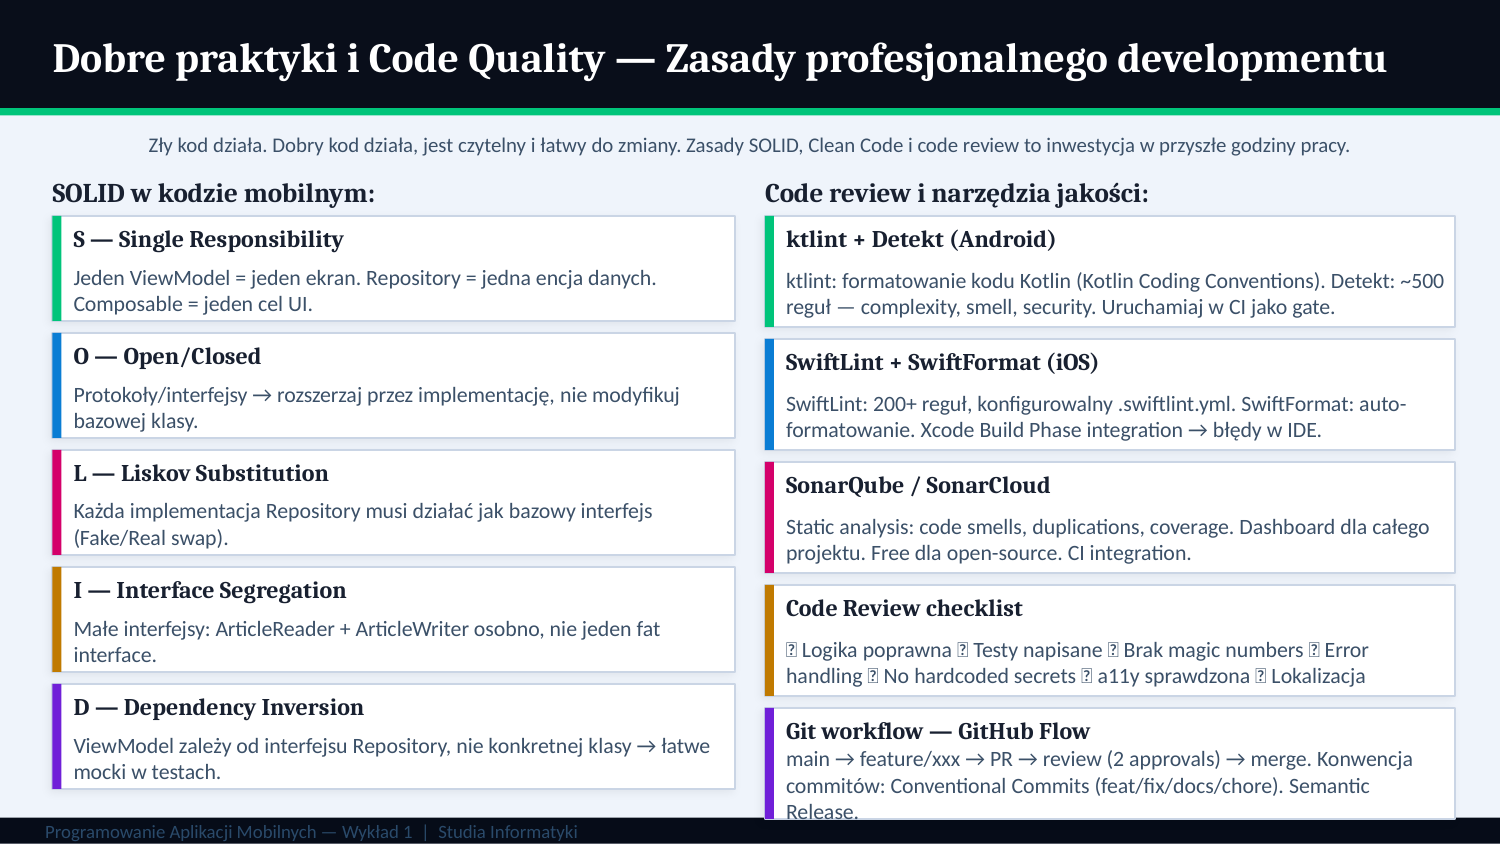

Dobre praktyki i Code Quality — Zasady profesjonalnego developmentu
Zły kod działa. Dobry kod działa, jest czytelny i łatwy do zmiany. Zasady SOLID, Clean Code i code review to inwestycja w przyszłe godziny pracy.
SOLID w kodzie mobilnym:
Code review i narzędzia jakości:
S — Single Responsibility
ktlint + Detekt (Android)
Jeden ViewModel = jeden ekran. Repository = jedna encja danych. Composable = jeden cel UI.
ktlint: formatowanie kodu Kotlin (Kotlin Coding Conventions). Detekt: ~500 reguł — complexity, smell, security. Uruchamiaj w CI jako gate.
O — Open/Closed
SwiftLint + SwiftFormat (iOS)
Protokoły/interfejsy → rozszerzaj przez implementację, nie modyfikuj bazowej klasy.
SwiftLint: 200+ reguł, konfigurowalny .swiftlint.yml. SwiftFormat: auto-formatowanie. Xcode Build Phase integration → błędy w IDE.
L — Liskov Substitution
SonarQube / SonarCloud
Każda implementacja Repository musi działać jak bazowy interfejs (Fake/Real swap).
Static analysis: code smells, duplications, coverage. Dashboard dla całego projektu. Free dla open-source. CI integration.
I — Interface Segregation
Code Review checklist
Małe interfejsy: ArticleReader + ArticleWriter osobno, nie jeden fat interface.
✅ Logika poprawna ✅ Testy napisane ✅ Brak magic numbers ✅ Error handling ✅ No hardcoded secrets ✅ a11y sprawdzona ✅ Lokalizacja
D — Dependency Inversion
Git workflow — GitHub Flow
ViewModel zależy od interfejsu Repository, nie konkretnej klasy → łatwe mocki w testach.
main → feature/xxx → PR → review (2 approvals) → merge. Konwencja commitów: Conventional Commits (feat/fix/docs/chore). Semantic Release.
Programowanie Aplikacji Mobilnych — Wykład 1 | Studia Informatyki